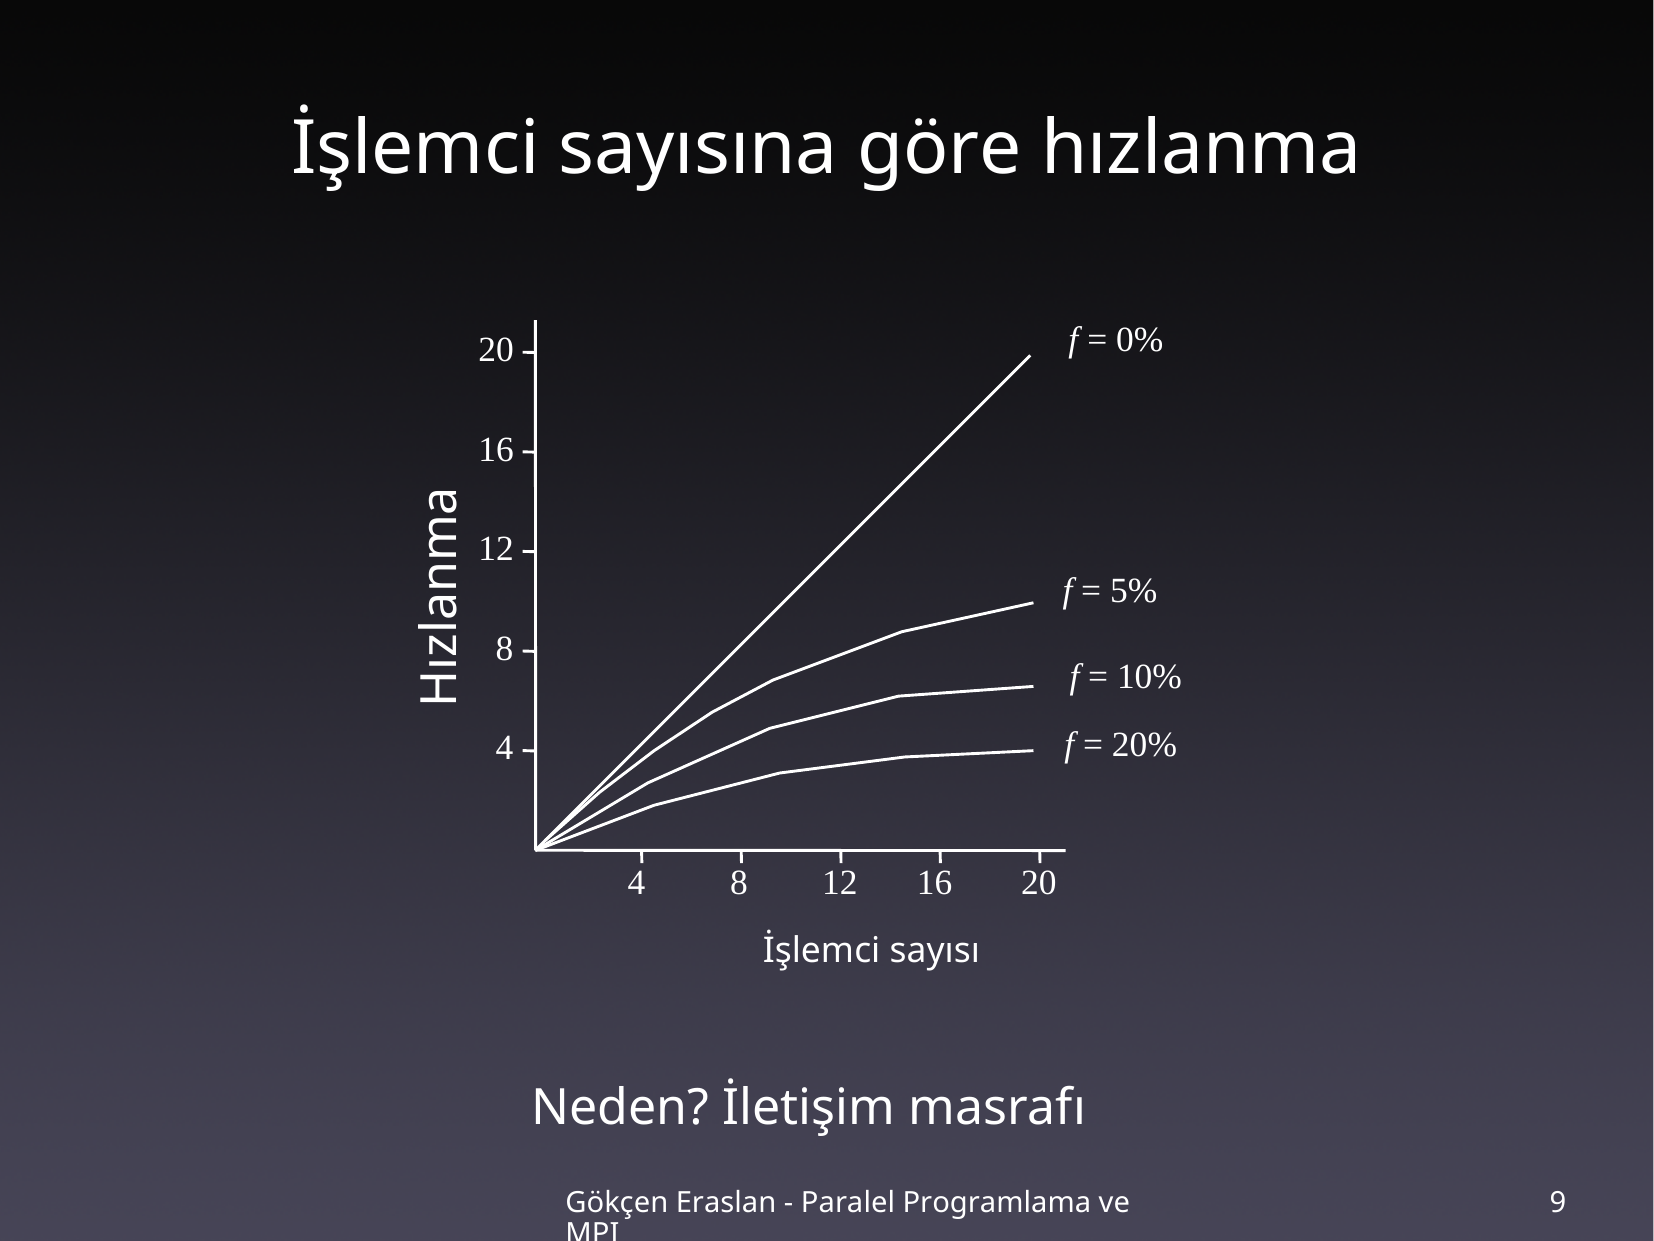

# İşlemci sayısına göre hızlanma
f = 0%
20
16
Hızlanma
12
f = 5%
8
f = 10%
f = 20%
4
4
8
12
16
20
İşlemci sayısı
Neden? İletişim masrafı
Gökçen Eraslan - Paralel Programlama ve MPI
9